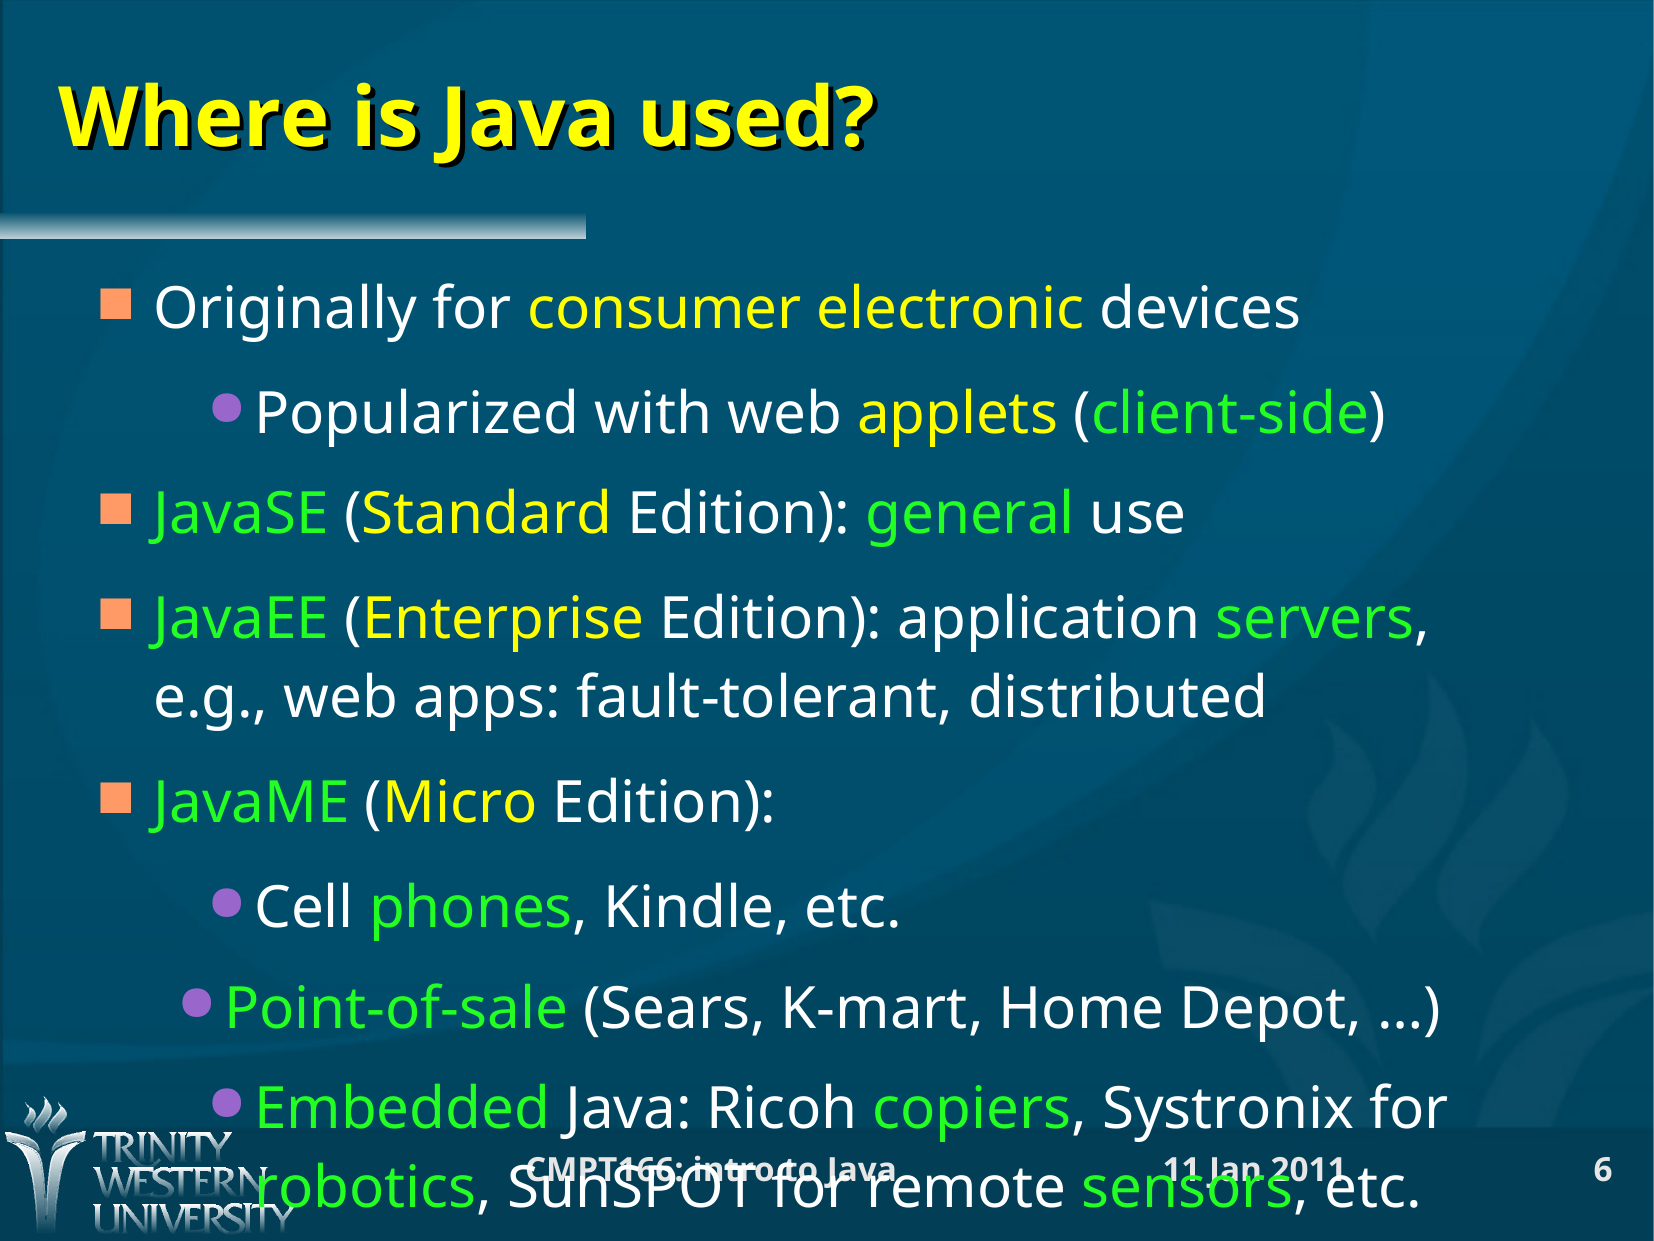

# Where is Java used?
Originally for consumer electronic devices
Popularized with web applets (client-side)
JavaSE (Standard Edition): general use
JavaEE (Enterprise Edition): application servers,
e.g., web apps: fault-tolerant, distributed
JavaME (Micro Edition):
Cell phones, Kindle, etc.
Point-of-sale (Sears, K-mart, Home Depot, …)
Embedded Java: Ricoh copiers, Systronix for robotics, SunSPOT for remote sensors, etc.
CMPT166: intro to Java
11 Jan 2011
6